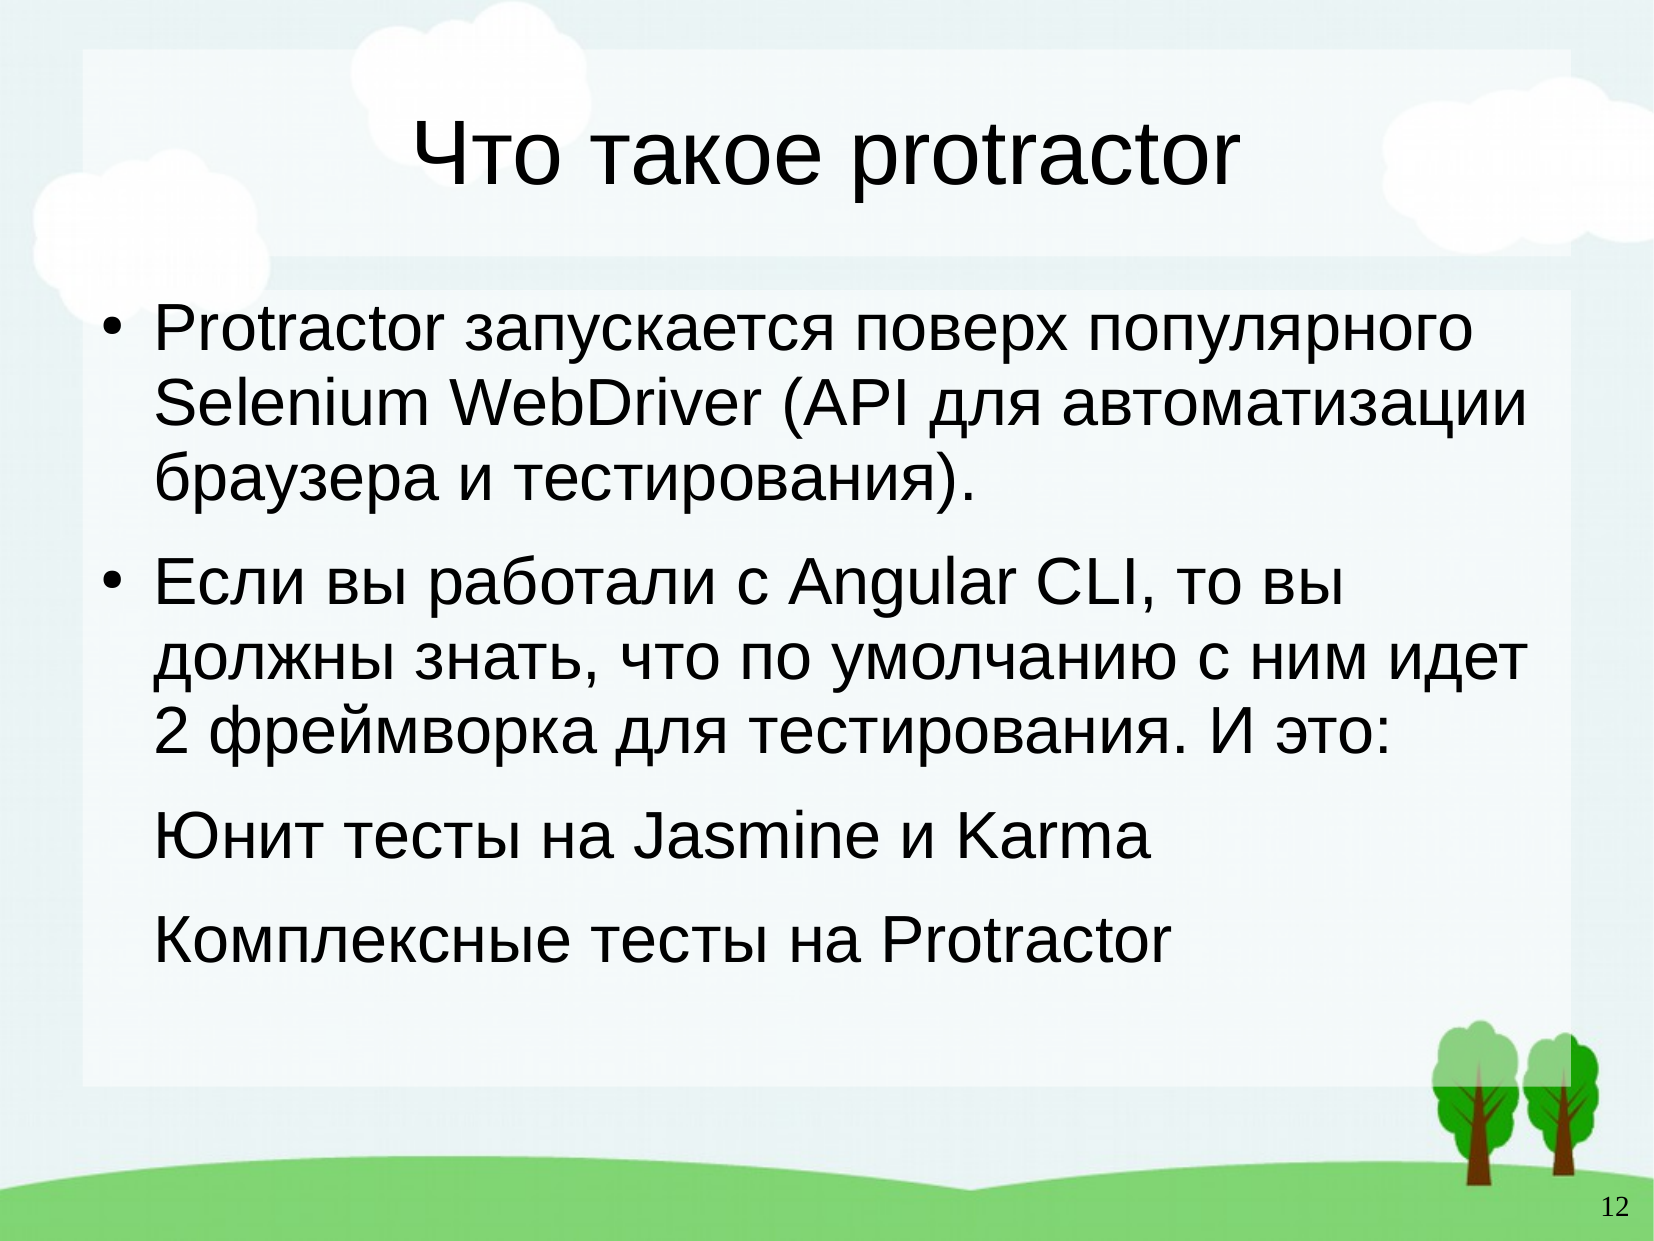

# Что такое protractor
Protractor запускается поверх популярного Selenium WebDriver (API для автоматизации браузера и тестирования).
Если вы работали с Angular CLI, то вы должны знать, что по умолчанию с ним идет 2 фреймворка для тестирования. И это:
Юнит тесты на Jasmine и Karma
Комплексные тесты на Protractor
12